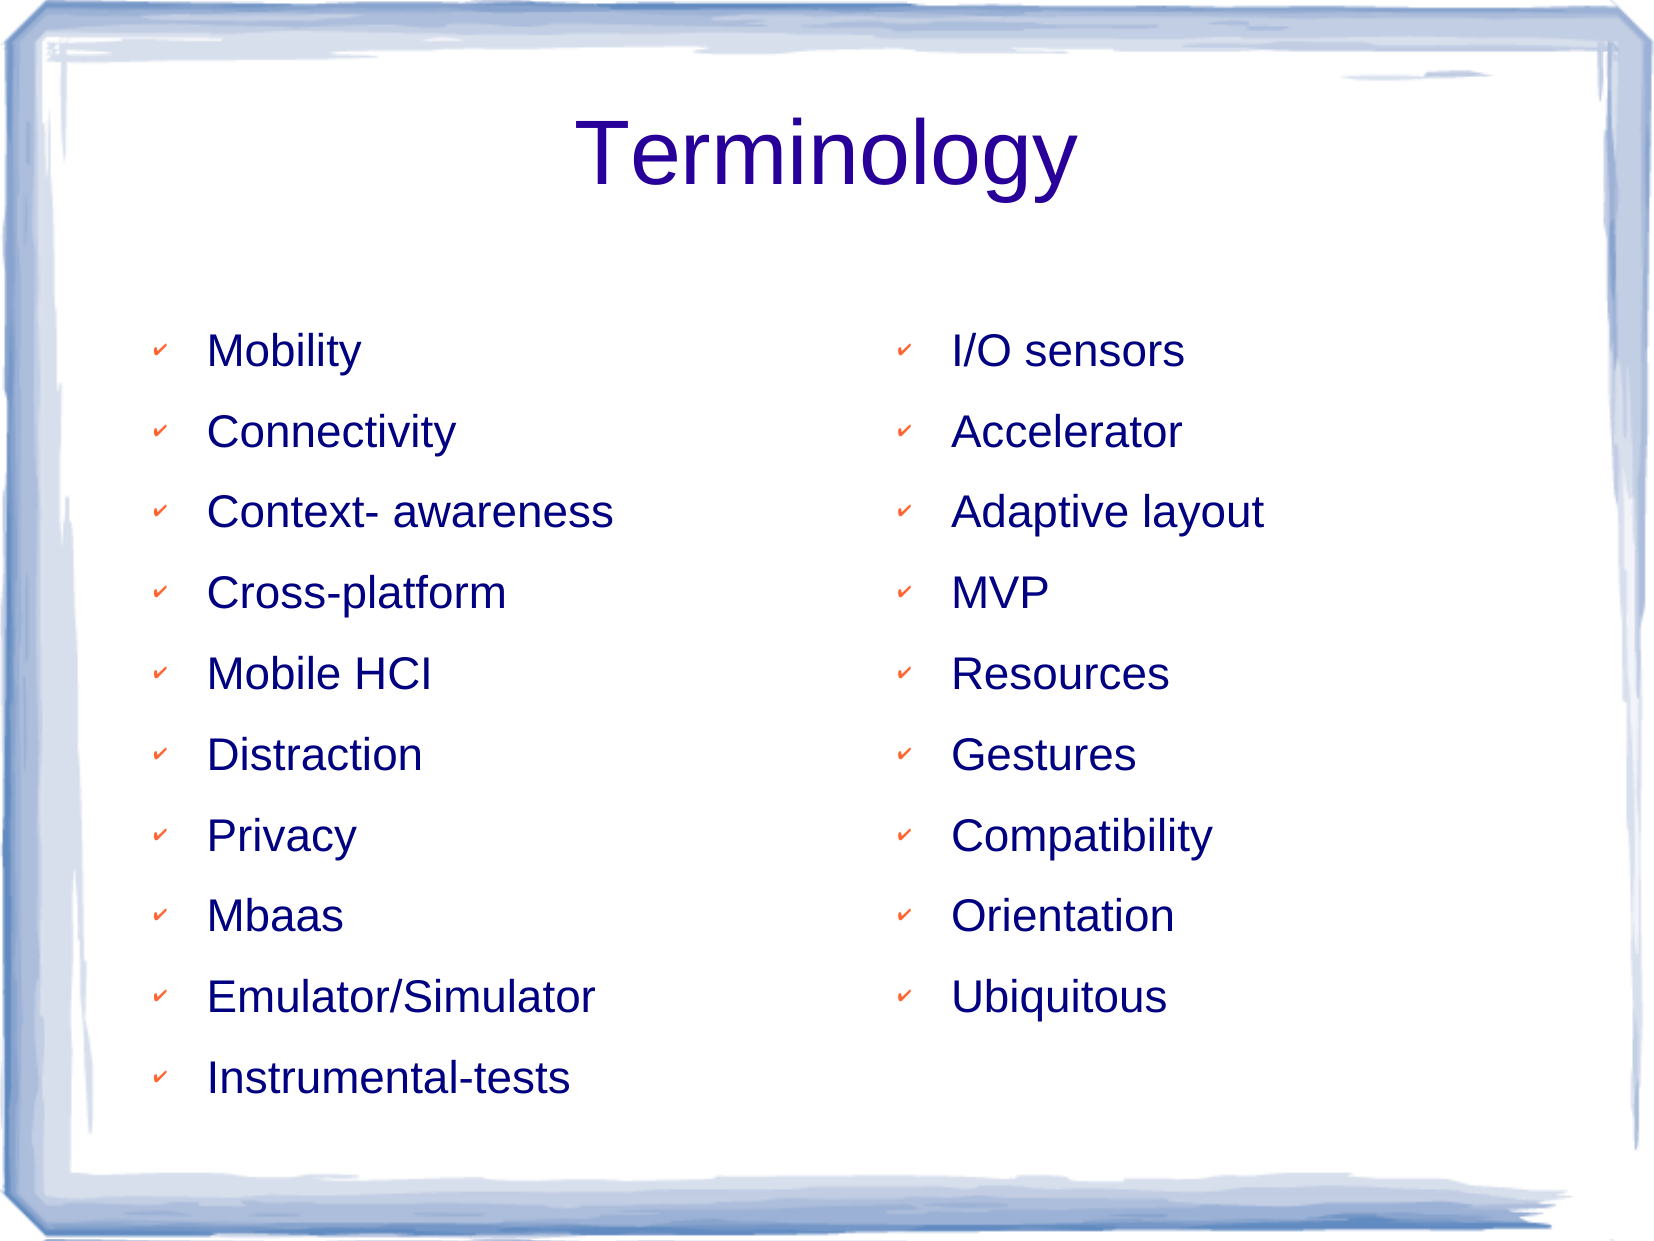

# Terminology
Mobility
Connectivity
Context- awareness
Cross-platform
Mobile HCI
Distraction
Privacy
Mbaas
Emulator/Simulator
Instrumental-tests
I/O sensors
Accelerator
Adaptive layout
MVP
Resources
Gestures
Compatibility
Orientation
Ubiquitous